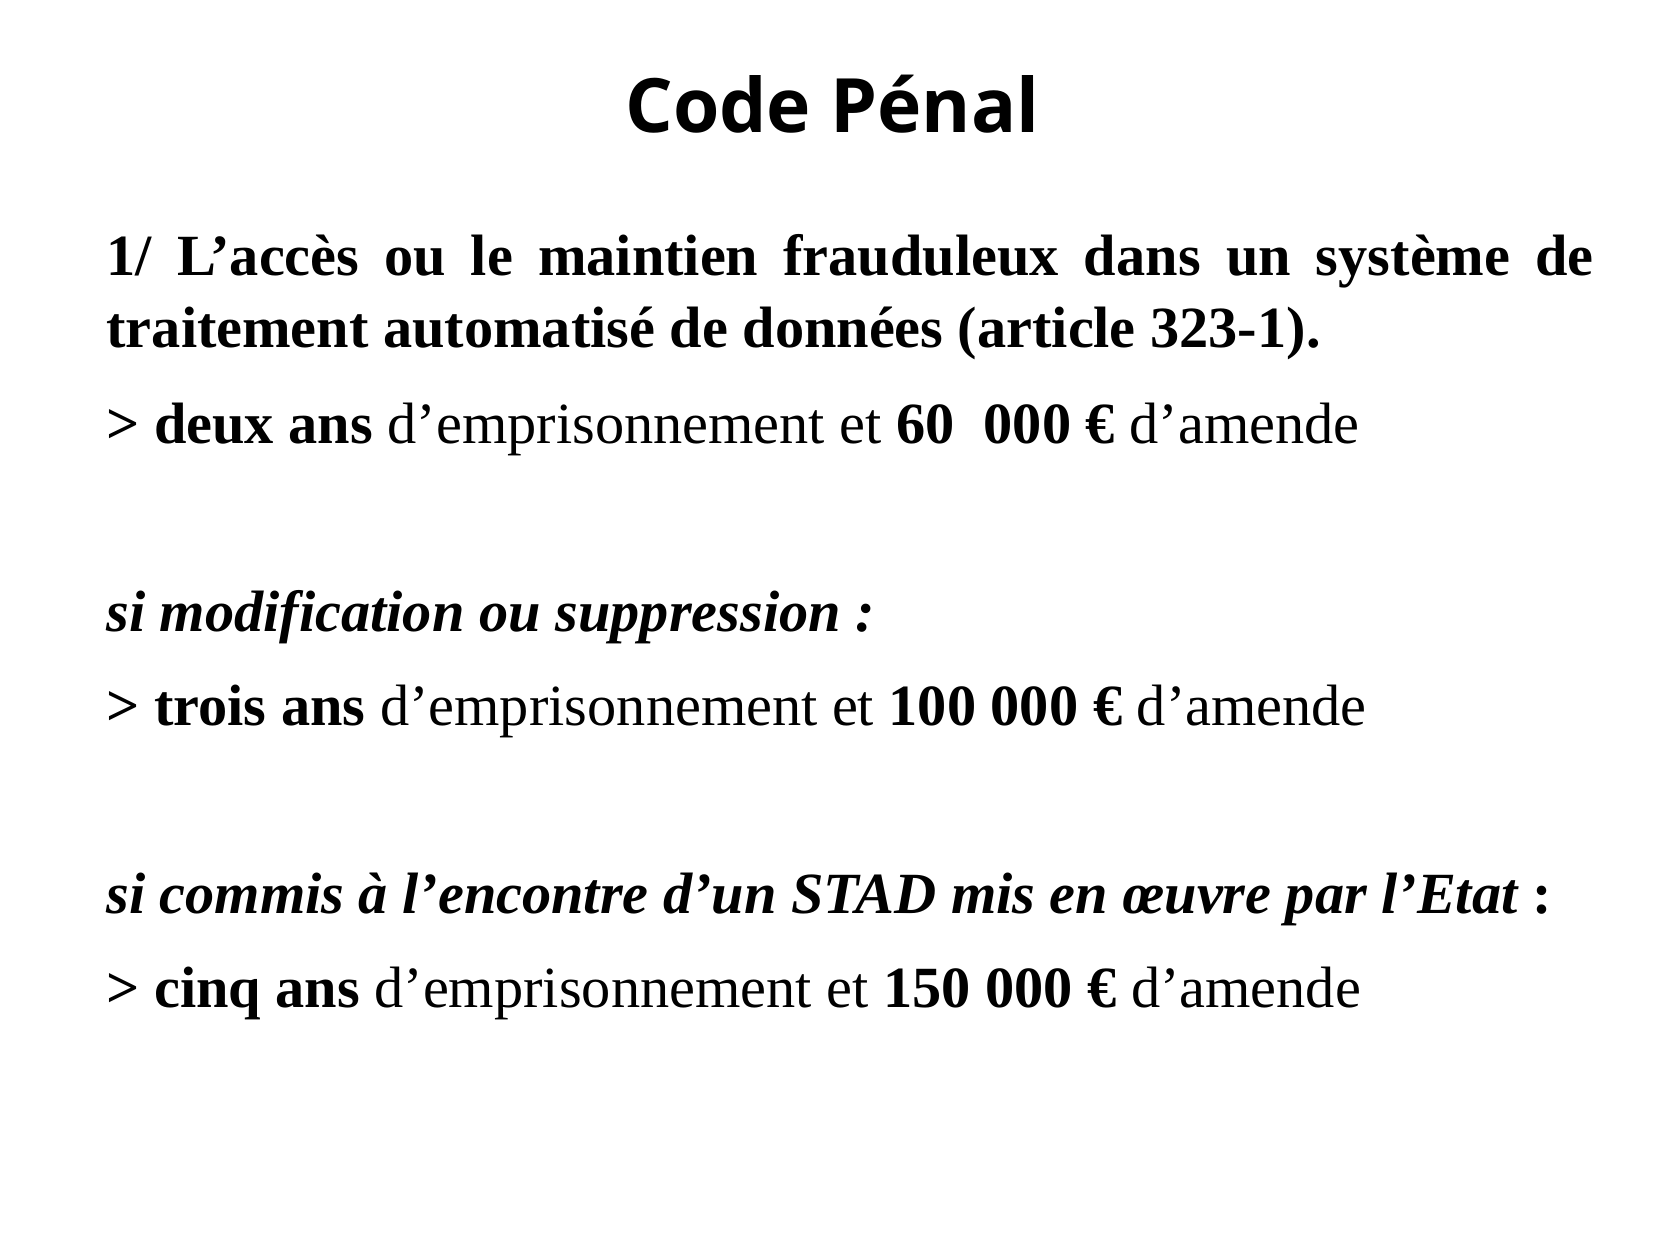

# Code Pénal
1/ L’accès ou le maintien frauduleux dans un système de traitement automatisé de données (article 323-1).
> deux ans d’emprisonnement et 60  000 € d’amende
si modification ou suppression :
> trois ans d’emprisonnement et 100 000 € d’amende
si commis à l’encontre d’un STAD mis en œuvre par l’Etat :
> cinq ans d’emprisonnement et 150 000 € d’amende